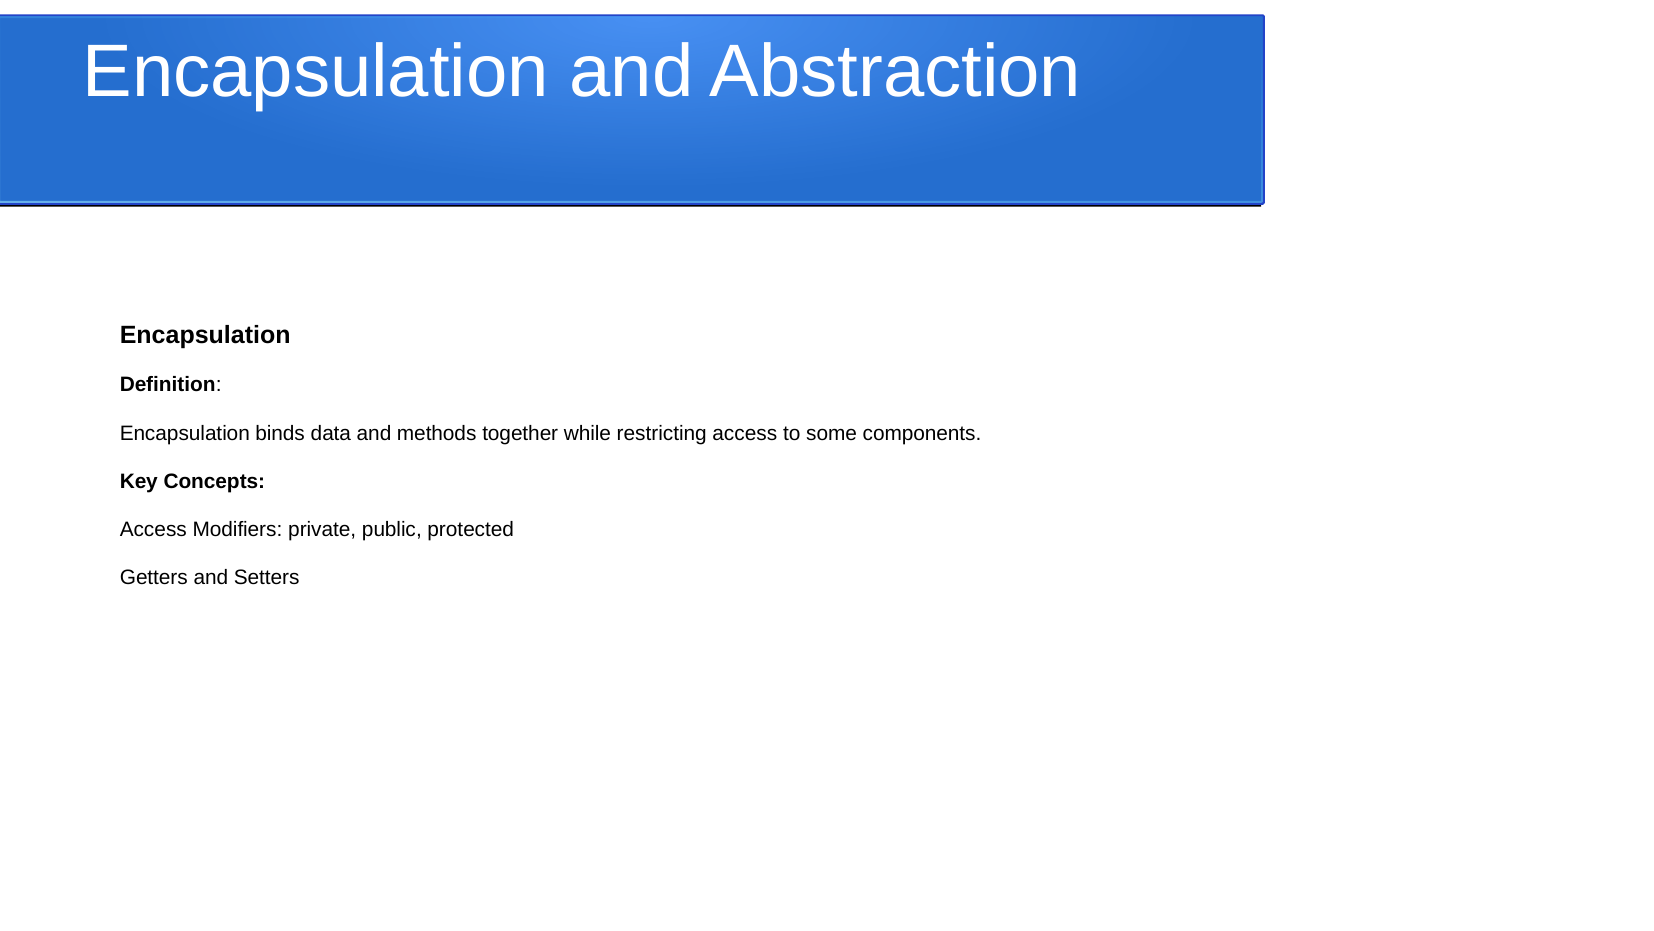

# Encapsulation and Abstraction
Encapsulation
Definition:
Encapsulation binds data and methods together while restricting access to some components.
Key Concepts:
Access Modifiers: private, public, protected
Getters and Setters